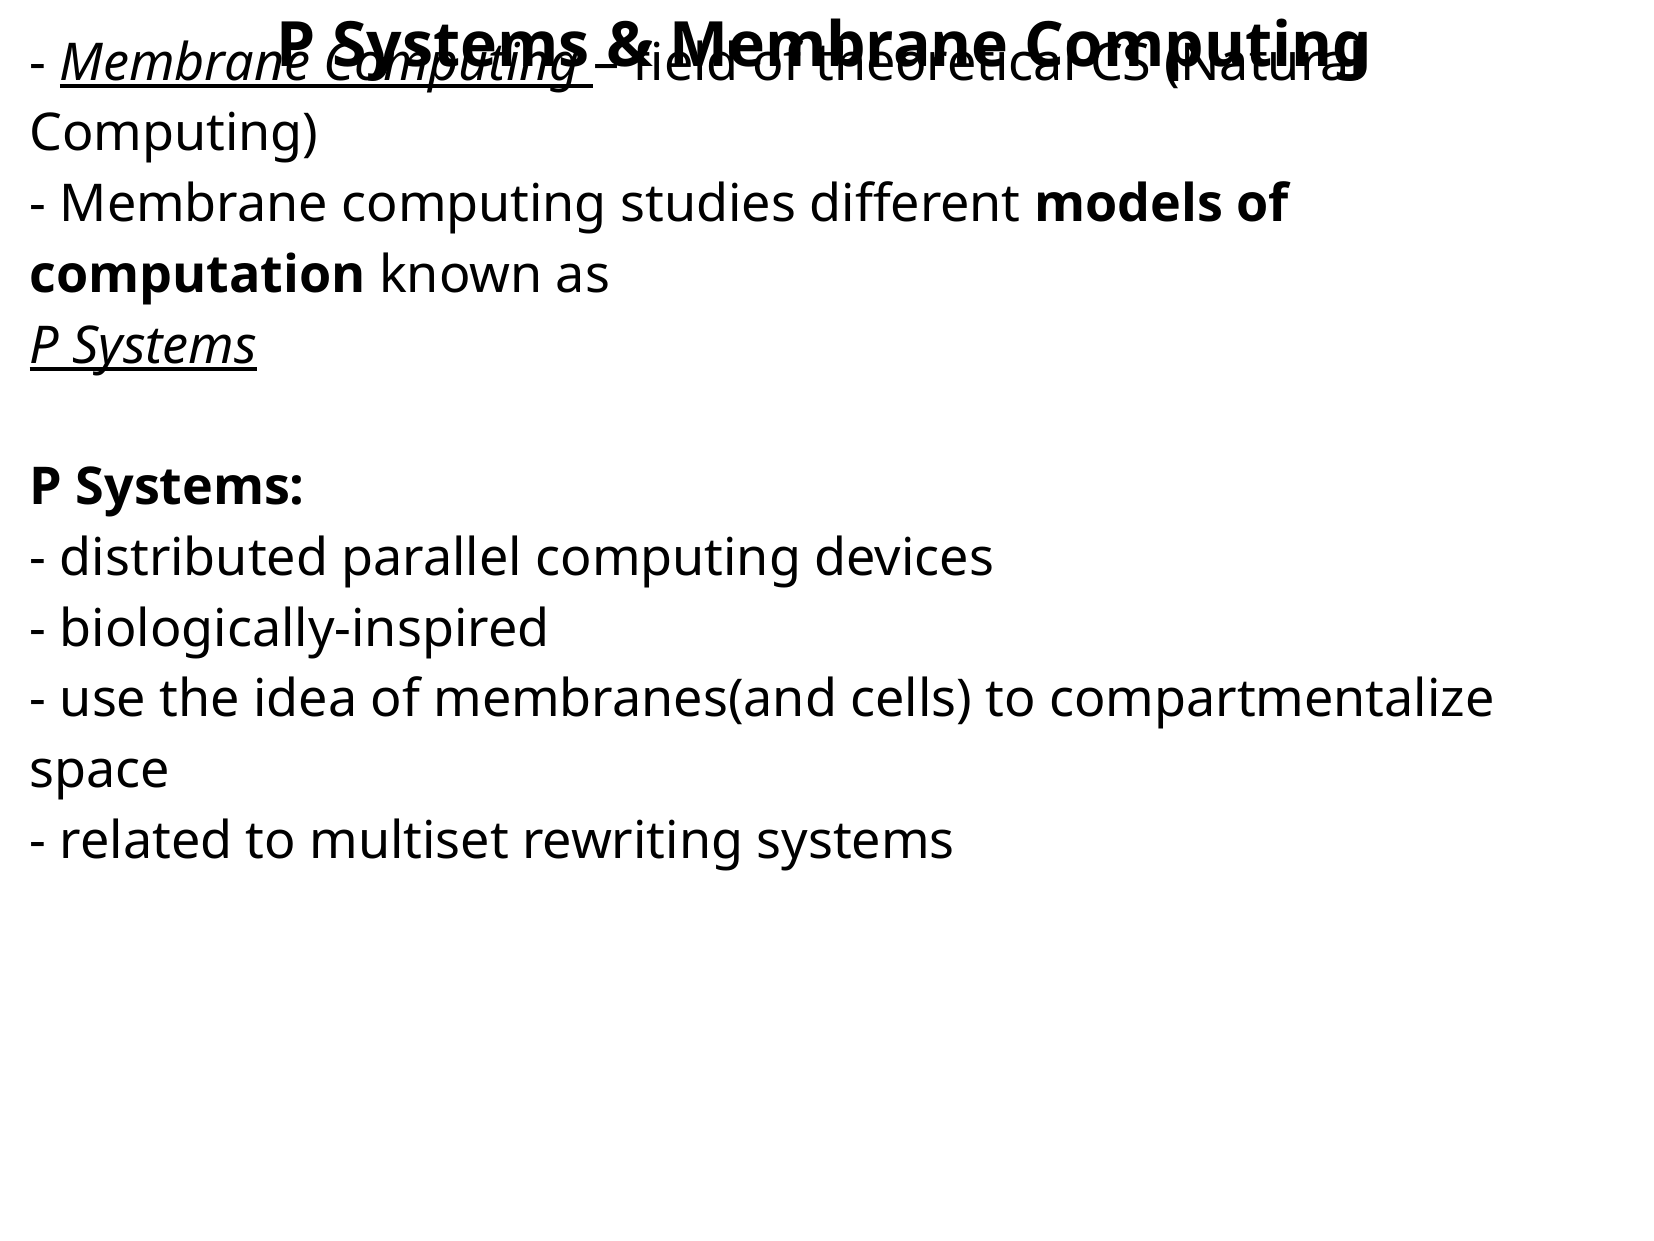

# P Systems & Membrane Computing
- Membrane Computing – field of theoretical CS (Natural Computing)
- Membrane computing studies different models of computation known as
P Systems
P Systems:
- distributed parallel computing devices
- biologically-inspired
- use the idea of membranes(and cells) to compartmentalize space
- related to multiset rewriting systems